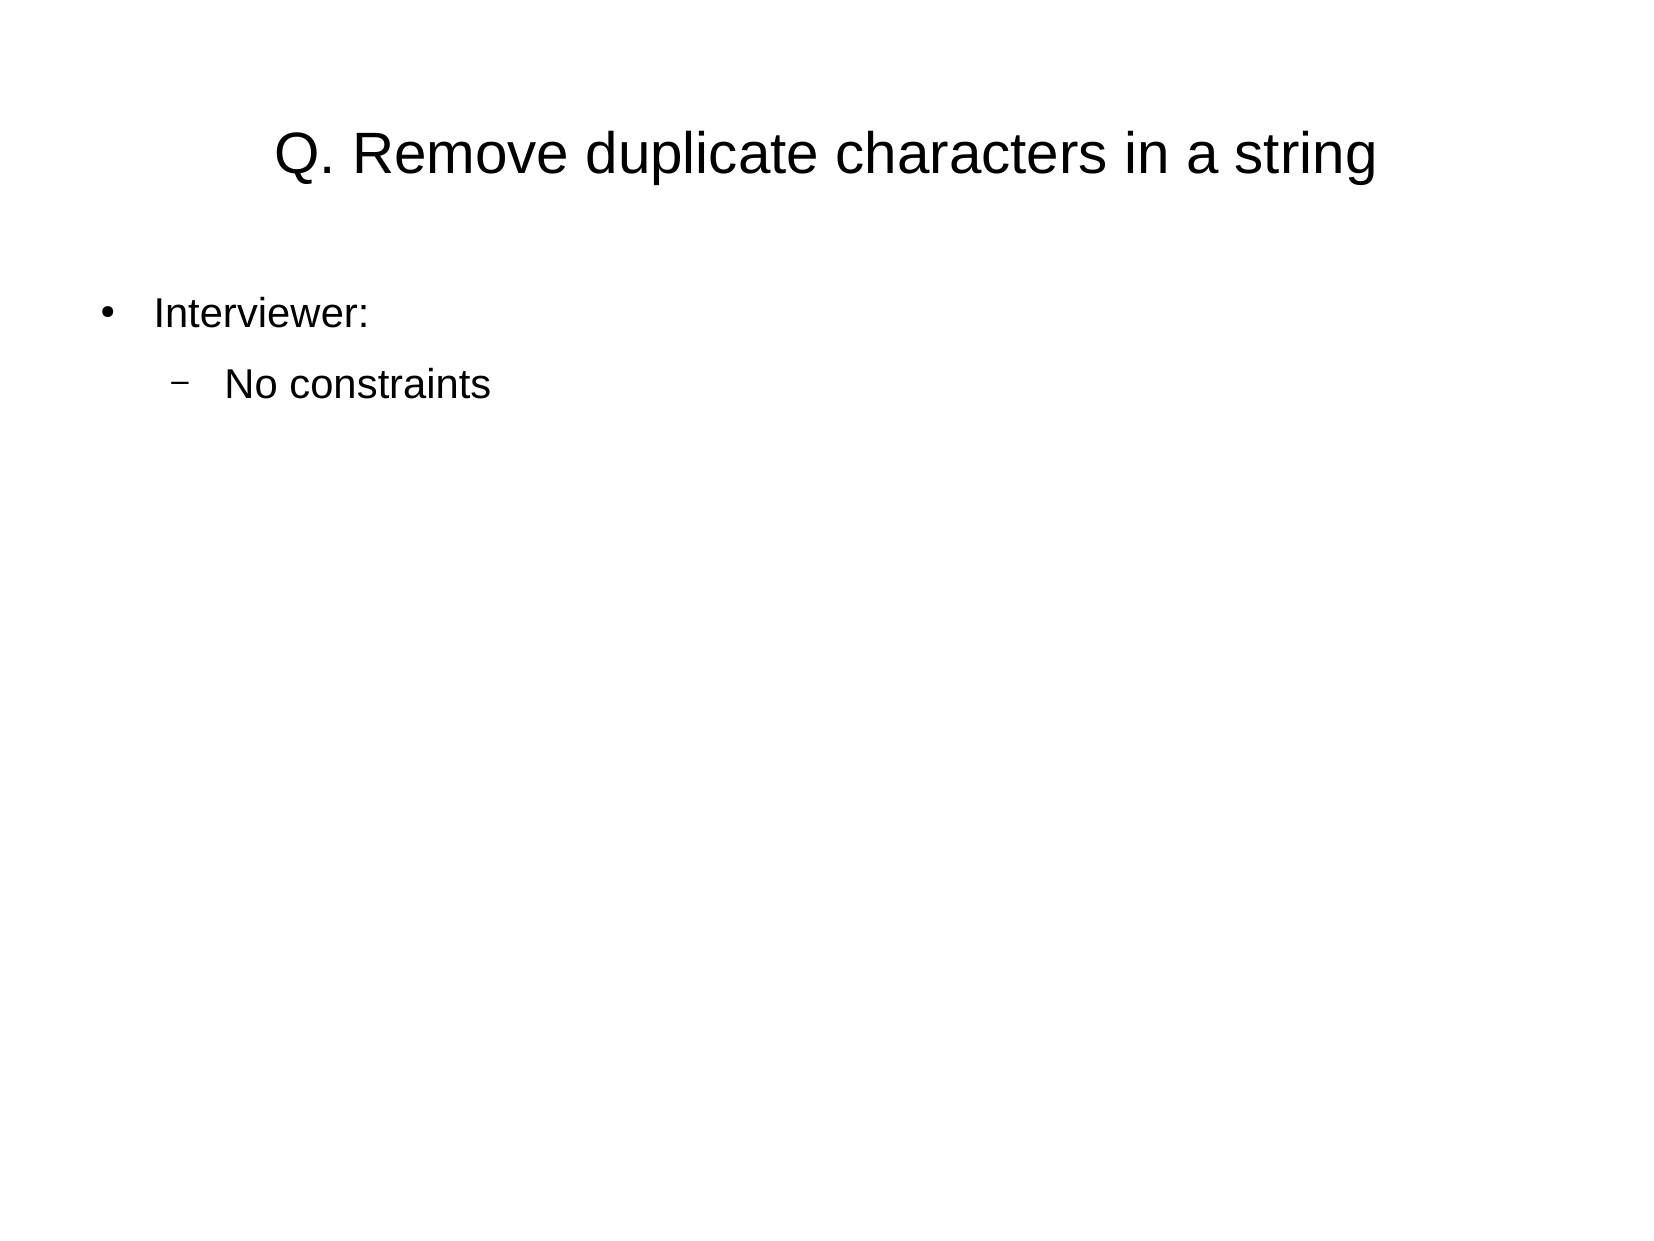

# Q. Remove duplicate characters in a string
Interviewer:
No constraints